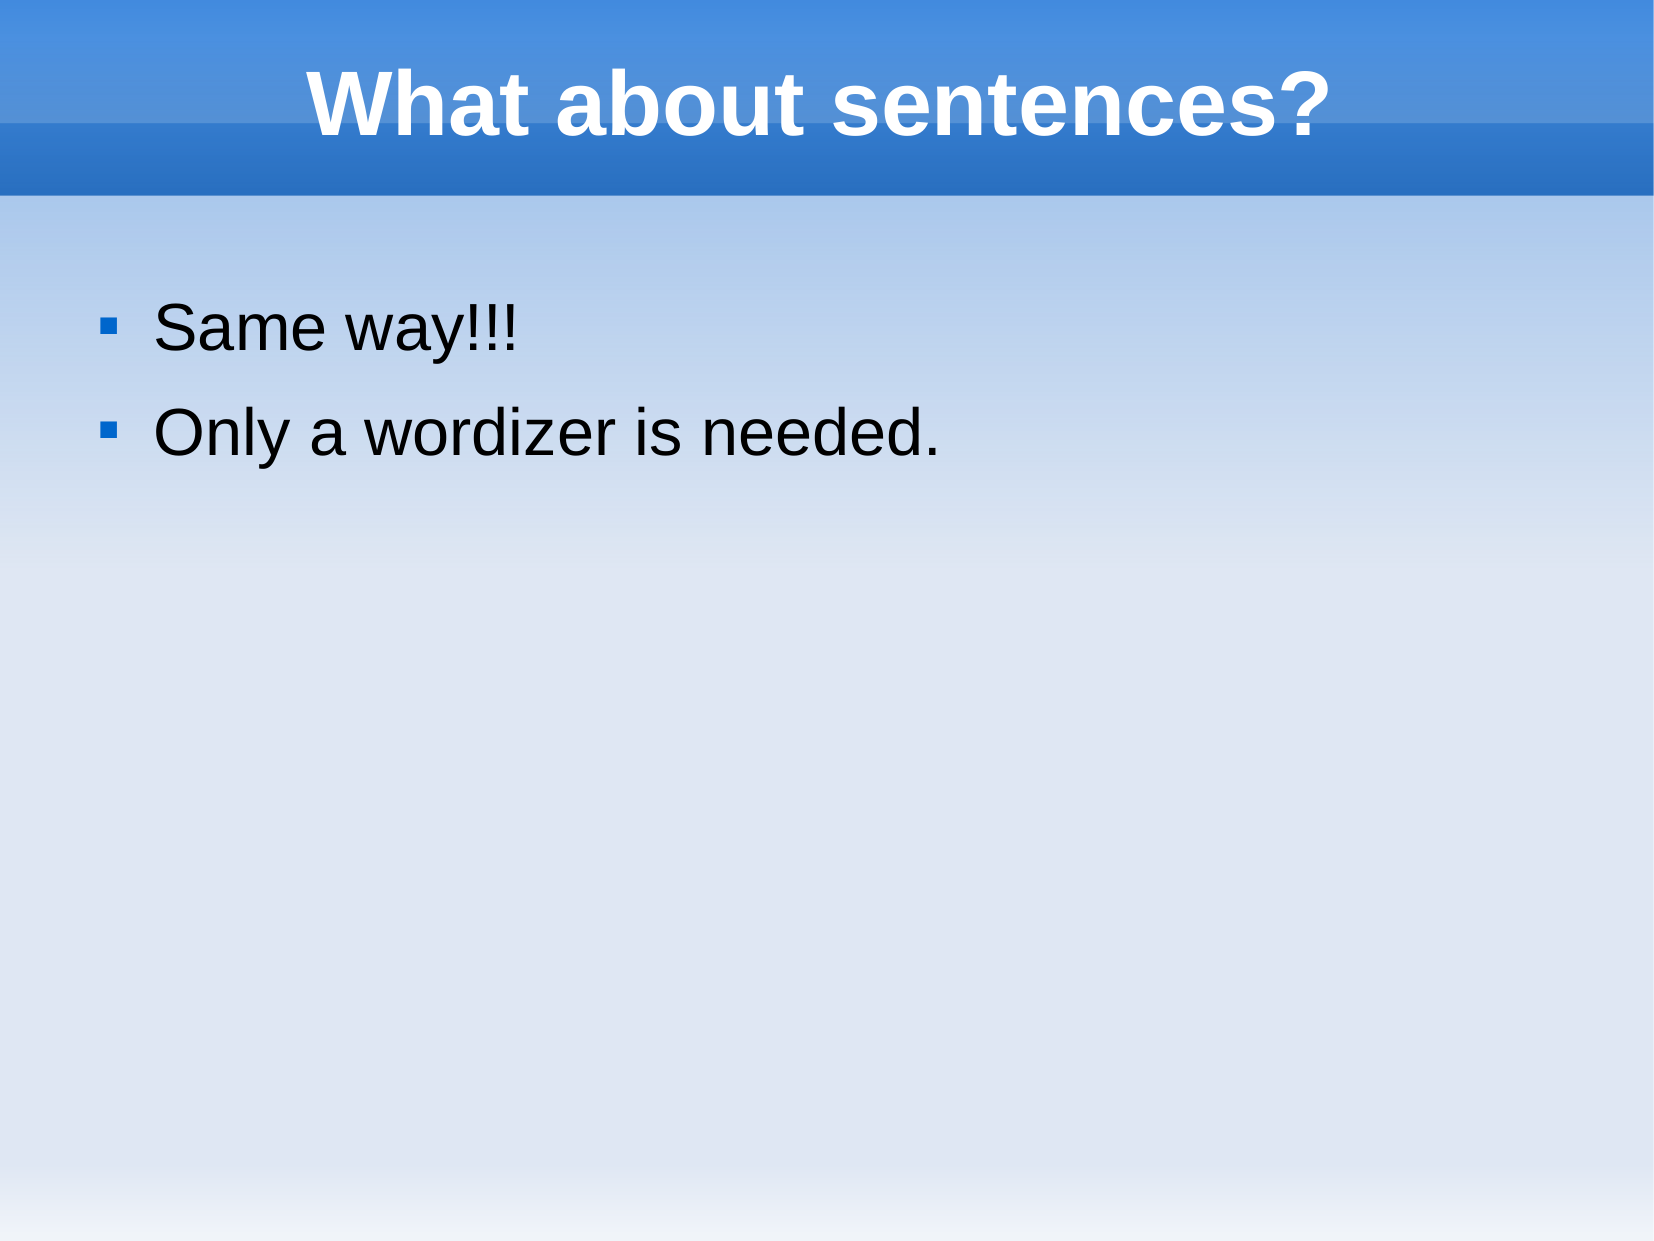

# What about sentences?
Same way!!!
Only a wordizer is needed.